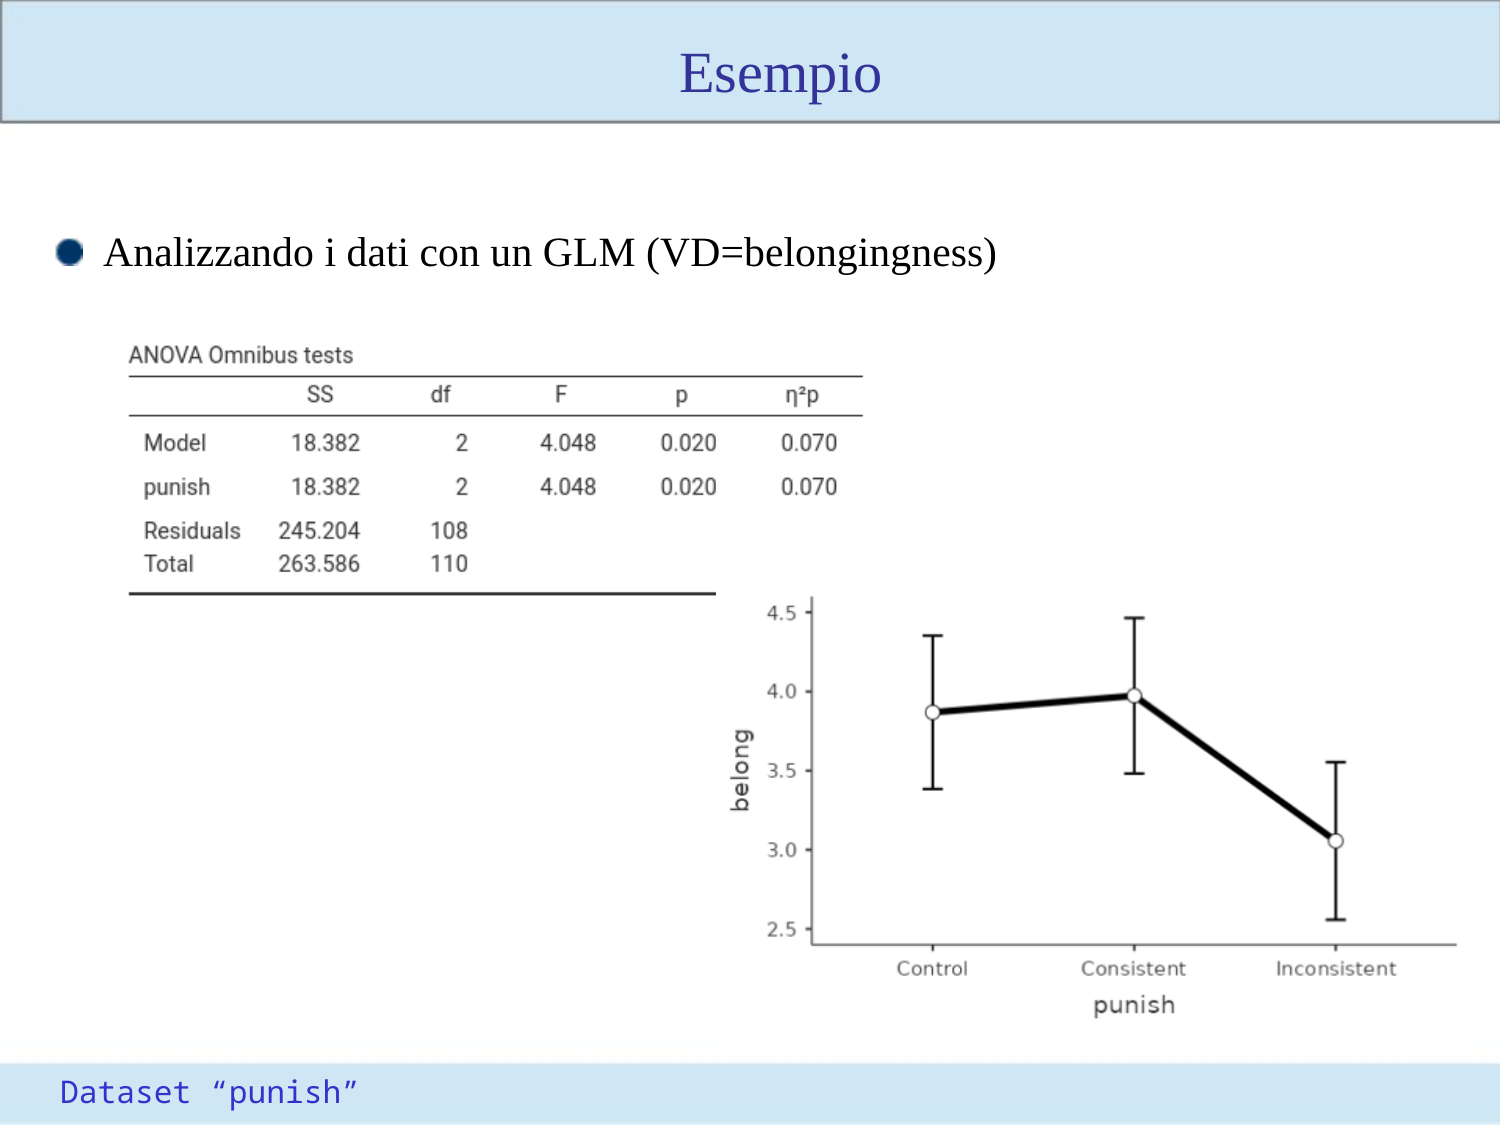

# Esempio
 Analizzando i dati con un GLM (VD=belongingness)
Dataset “punish”